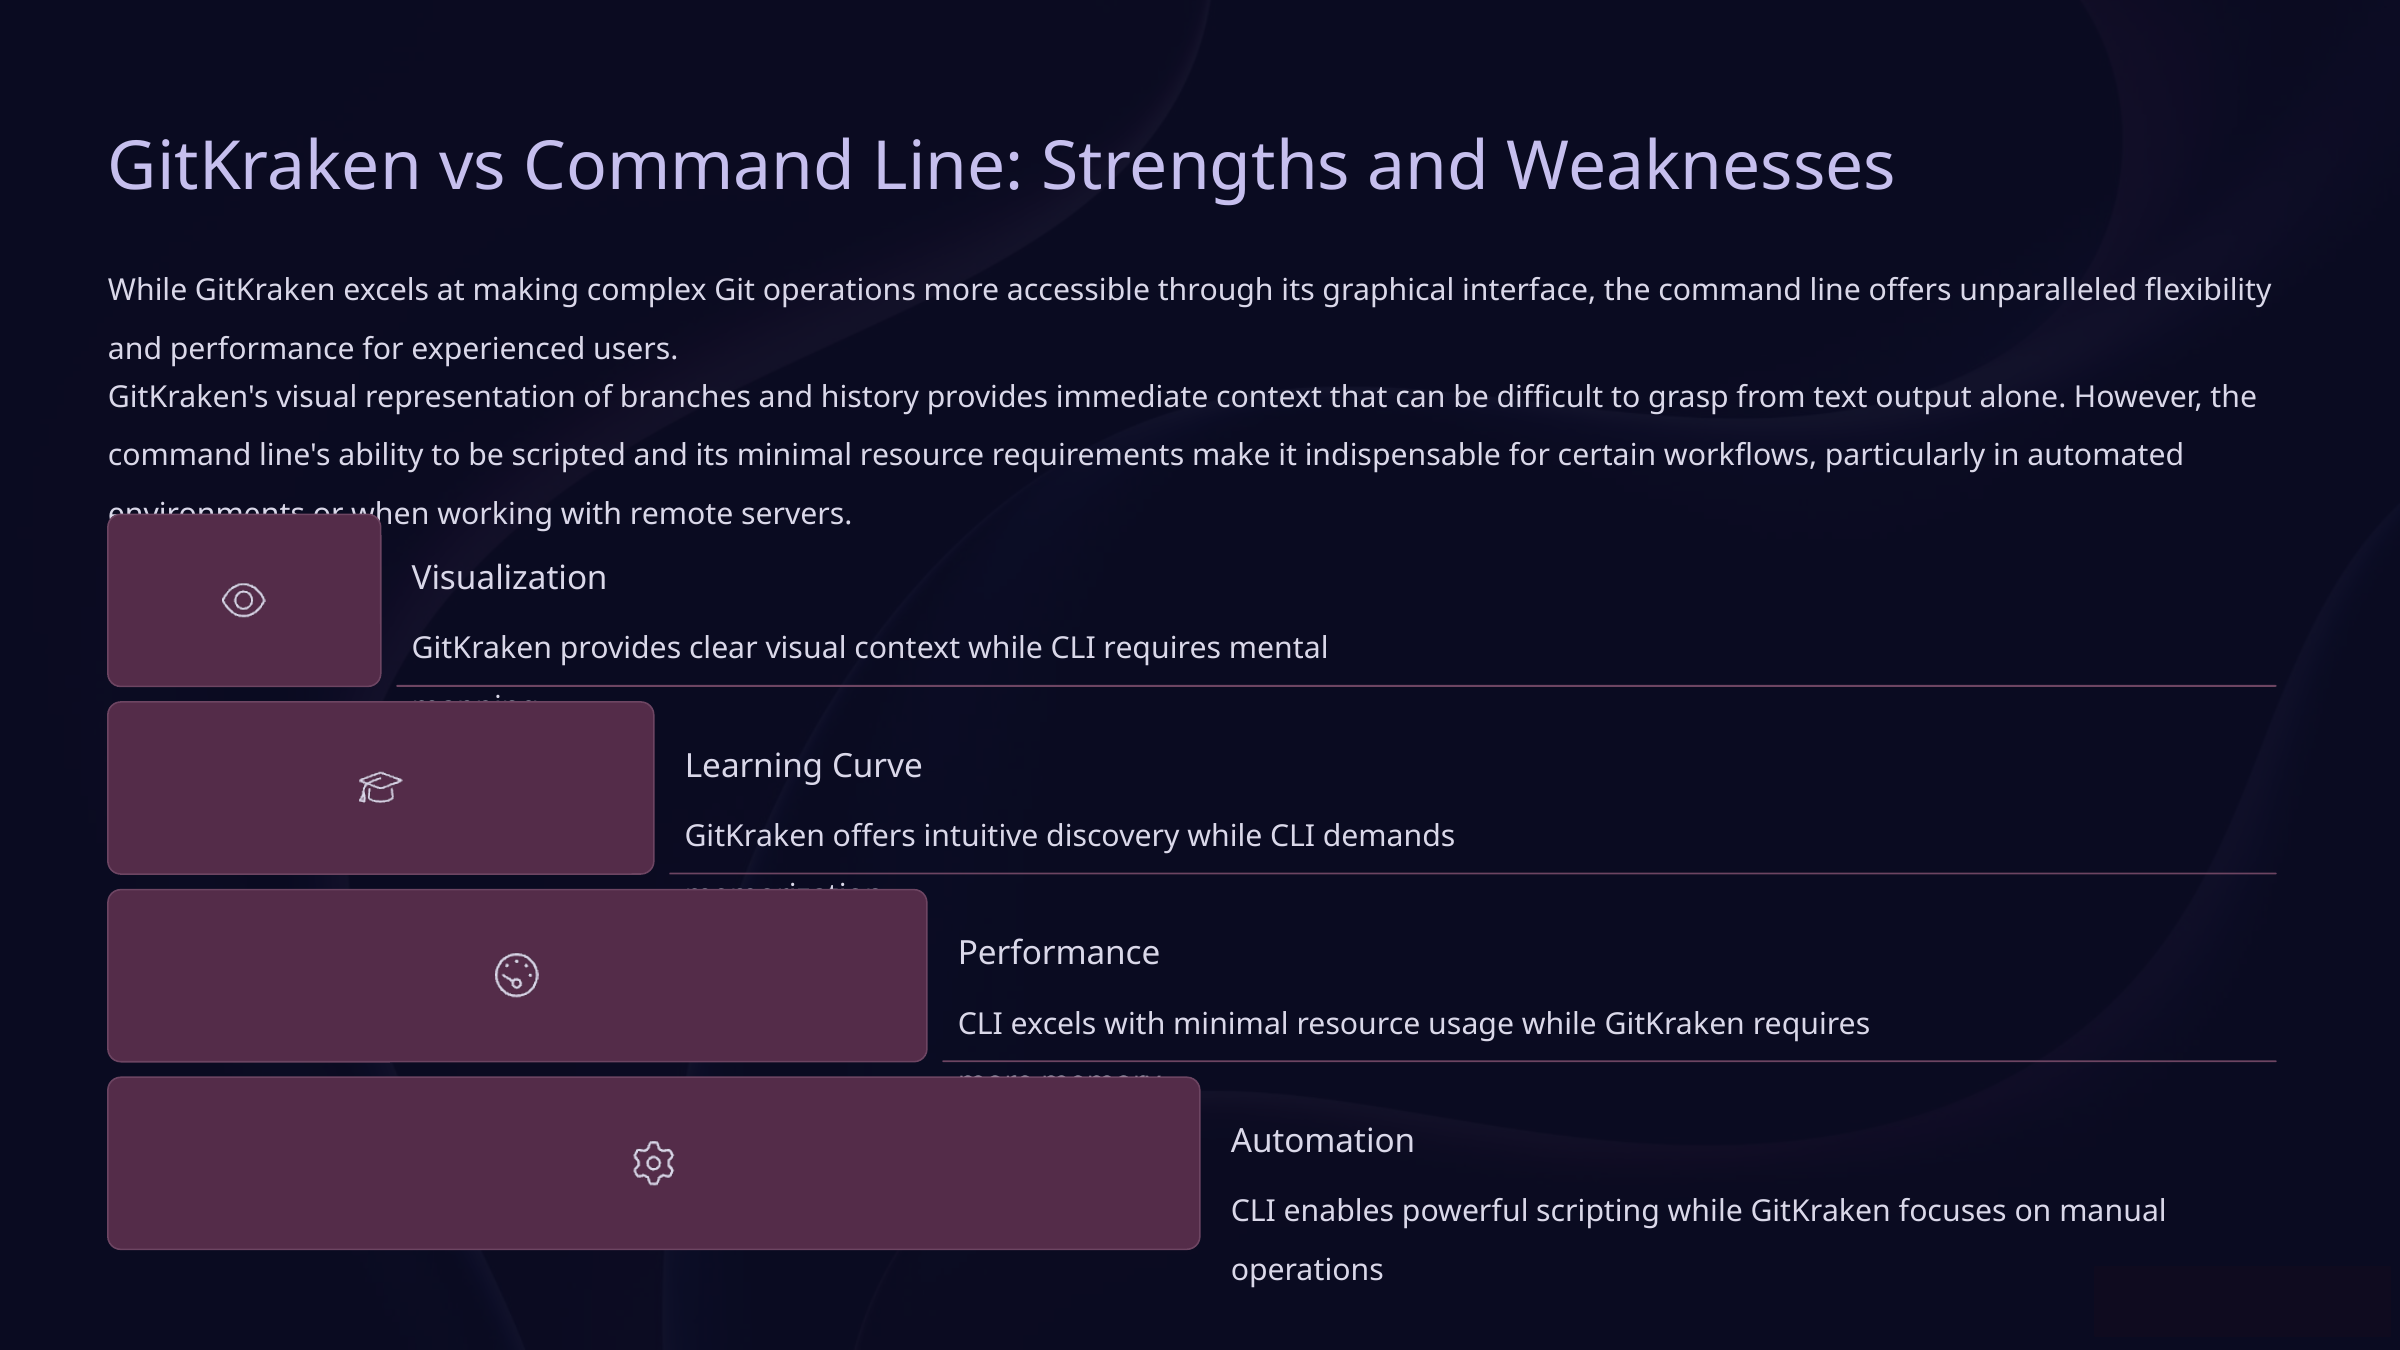

GitKraken vs Command Line: Strengths and Weaknesses
While GitKraken excels at making complex Git operations more accessible through its graphical interface, the command line offers unparalleled flexibility and performance for experienced users.
GitKraken's visual representation of branches and history provides immediate context that can be difficult to grasp from text output alone. However, the command line's ability to be scripted and its minimal resource requirements make it indispensable for certain workflows, particularly in automated environments or when working with remote servers.
Visualization
GitKraken provides clear visual context while CLI requires mental mapping
Learning Curve
GitKraken offers intuitive discovery while CLI demands memorization
Performance
CLI excels with minimal resource usage while GitKraken requires more memory
Automation
CLI enables powerful scripting while GitKraken focuses on manual operations